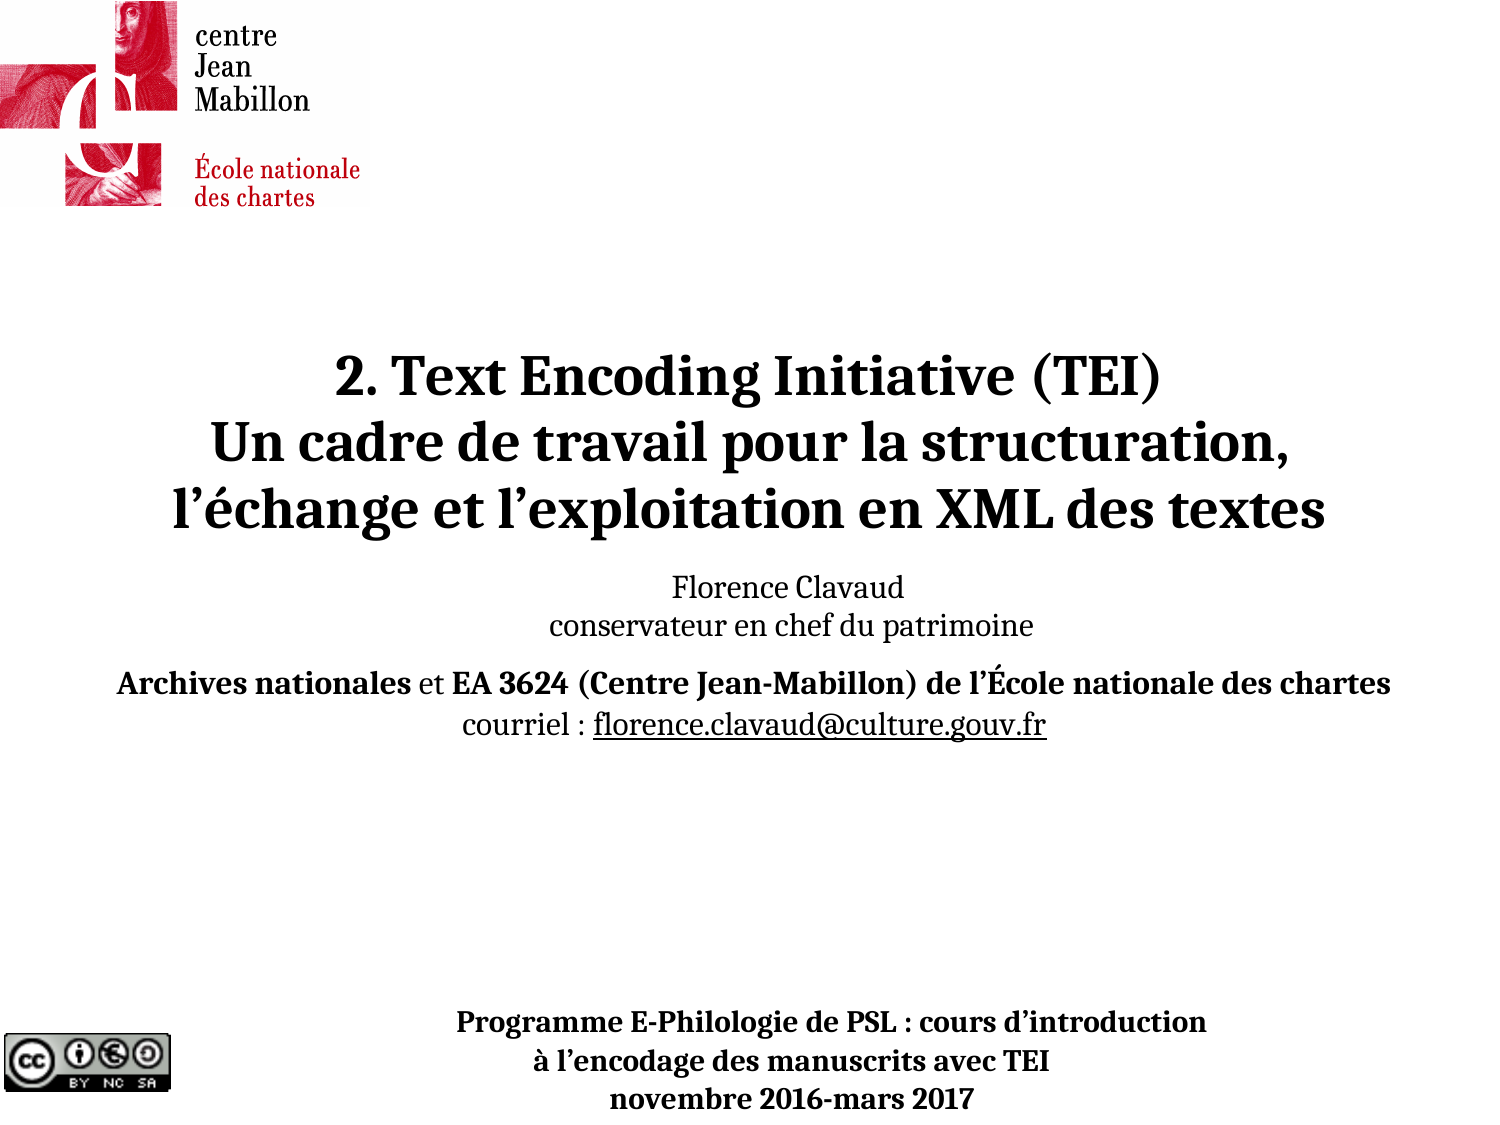

# 2. Text Encoding Initiative (TEI) Un cadre de travail pour la structuration, l’échange et l’exploitation en XML des textes
Florence Clavaud
conservateur en chef du patrimoine
Archives nationales et EA 3624 (Centre Jean-Mabillon) de l’École nationale des chartes
courriel : florence.clavaud@culture.gouv.fr
	 Programme E-Philologie de PSL : cours d’introduction
à l’encodage des manuscrits avec TEI
novembre 2016-mars 2017